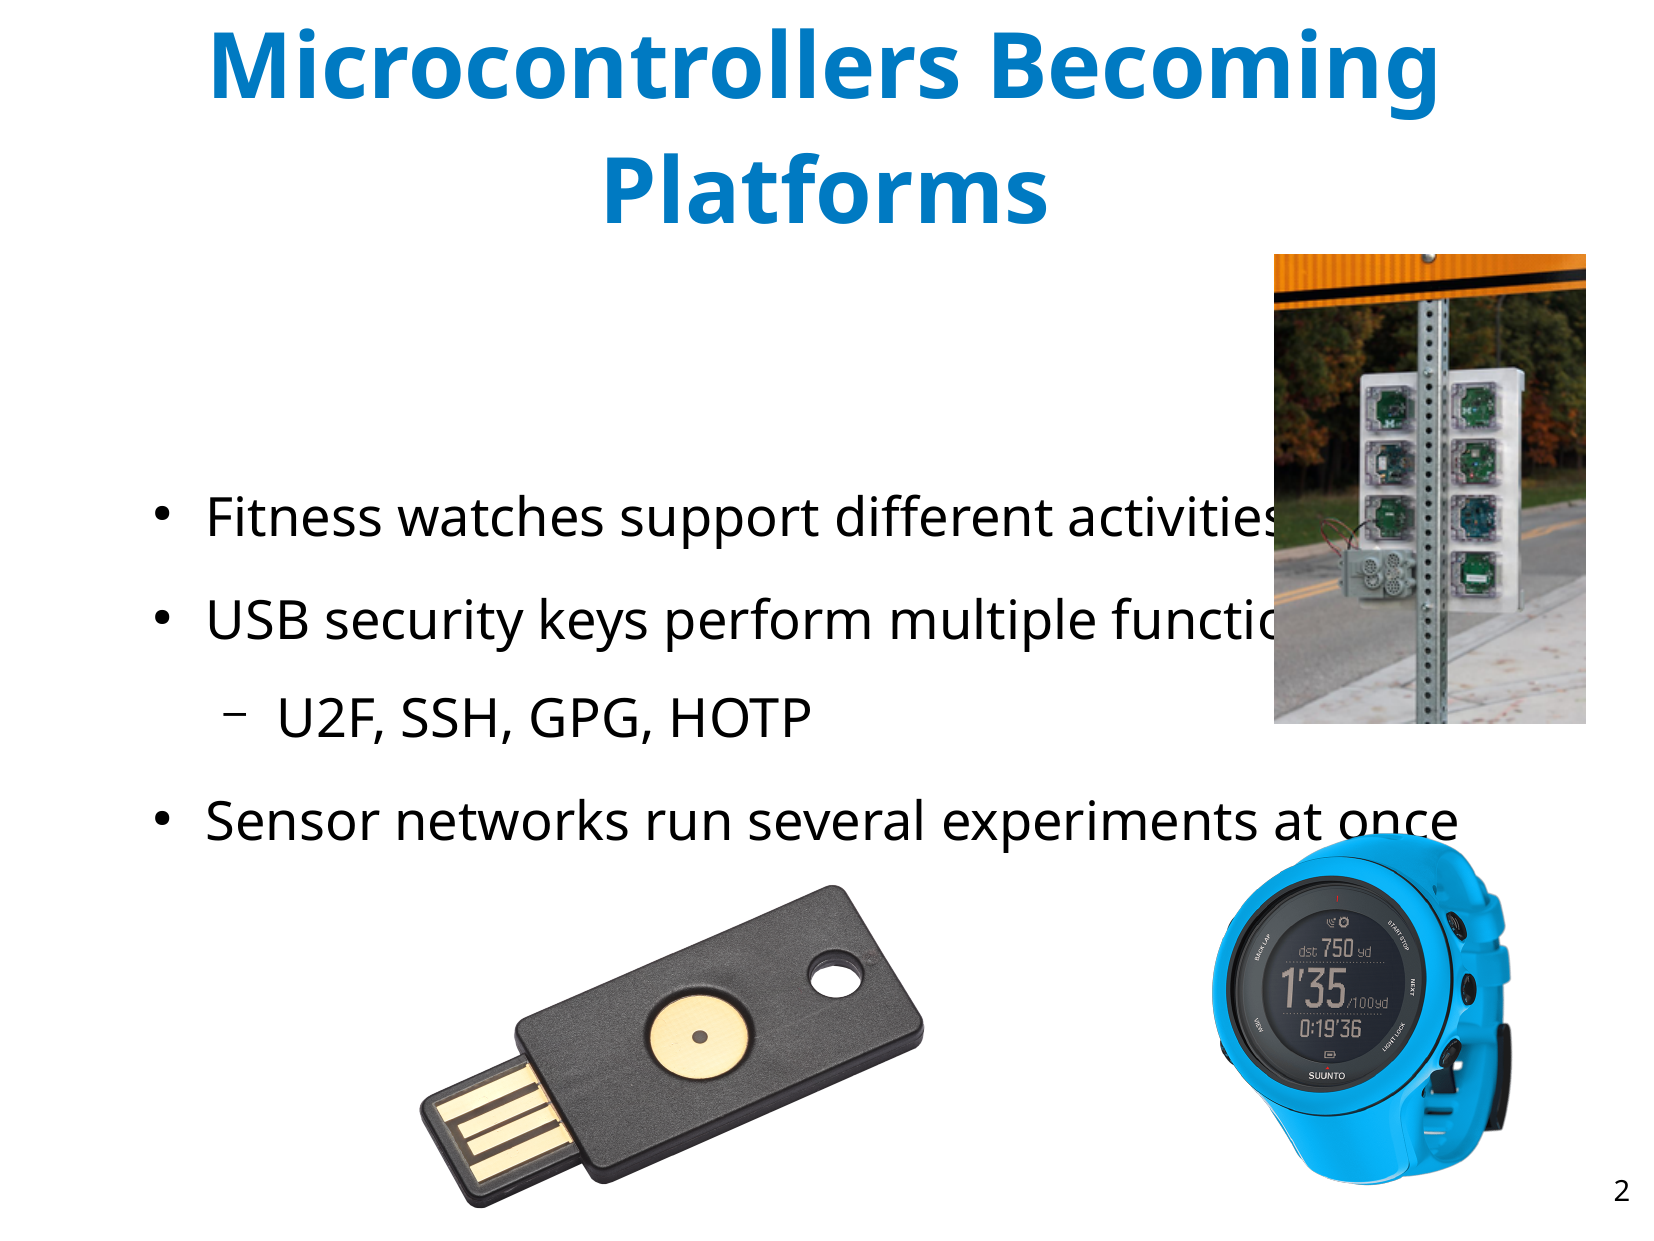

Microcontrollers Becoming Platforms
# Fitness watches support different activities
USB security keys perform multiple functions
U2F, SSH, GPG, HOTP
Sensor networks run several experiments at once
2